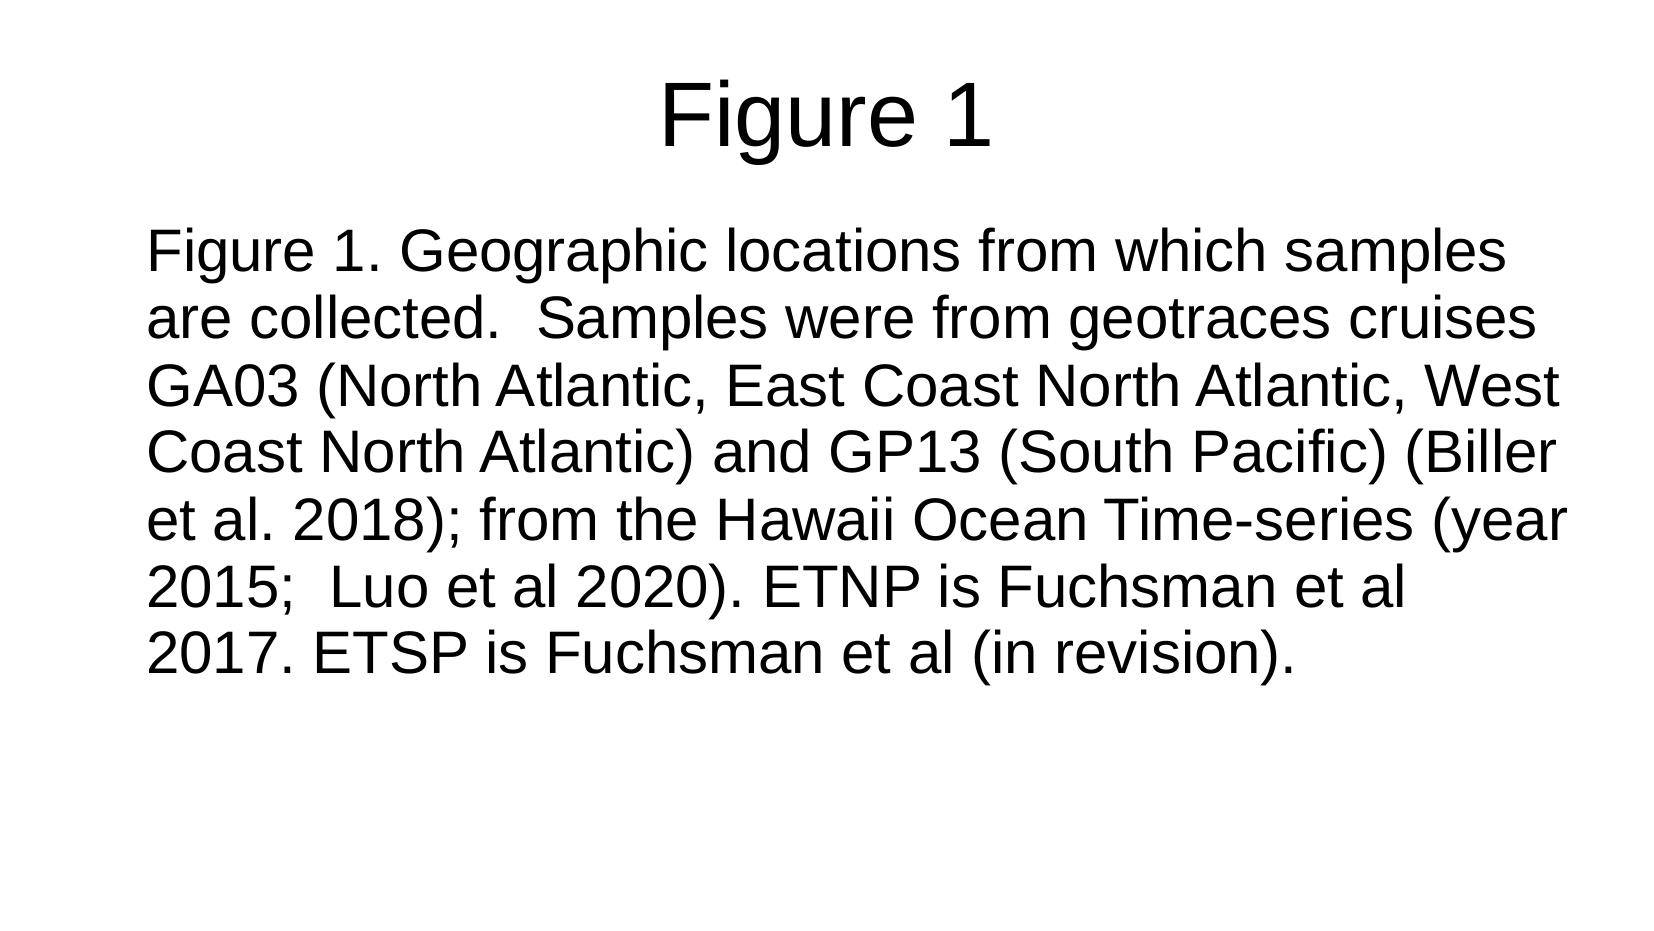

# Figure 1
Figure 1. Geographic locations from which samples are collected. Samples were from geotraces cruises GA03 (North Atlantic, East Coast North Atlantic, West Coast North Atlantic) and GP13 (South Pacific) (Biller et al. 2018); from the Hawaii Ocean Time-series (year 2015; Luo et al 2020). ETNP is Fuchsman et al 2017. ETSP is Fuchsman et al (in revision).